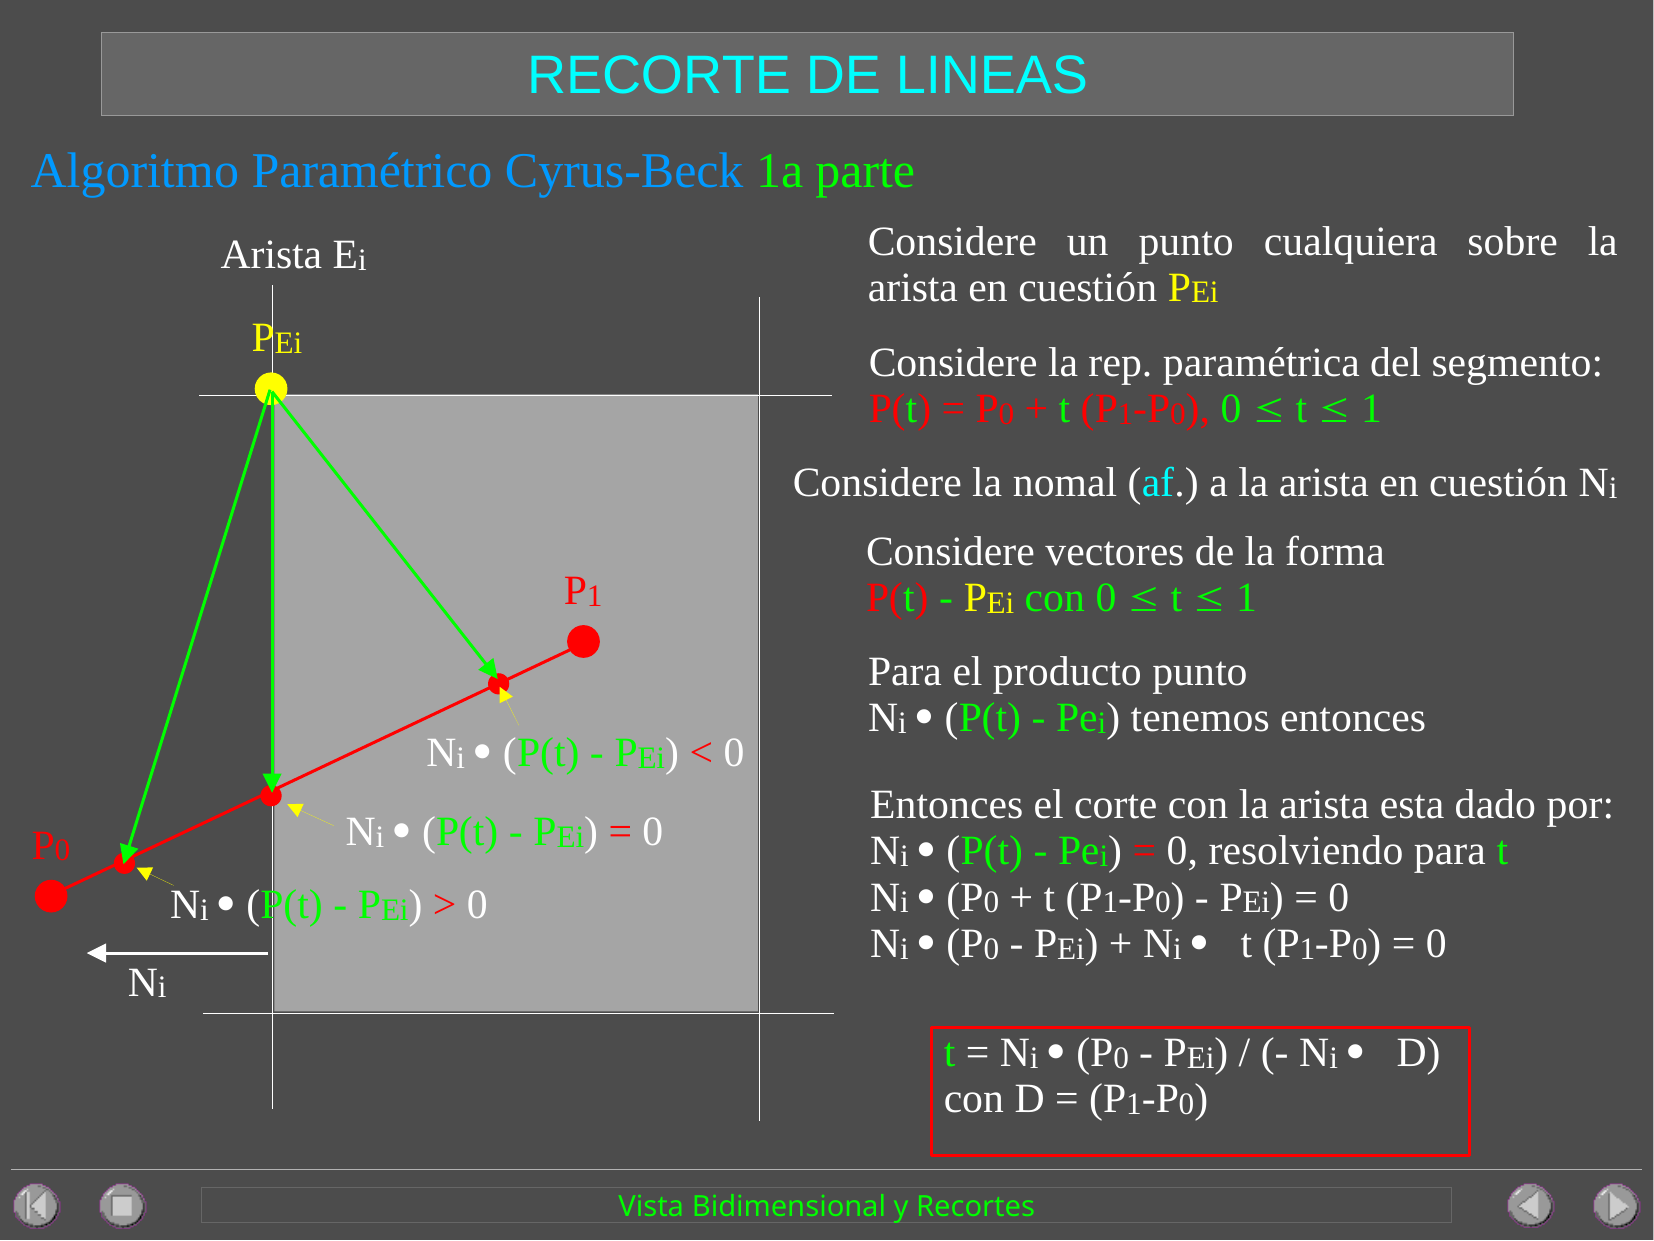

# RECORTE DE LINEAS
Algoritmo Paramétrico Cyrus-Beck 1a parte
Considere un punto cualquiera sobre la arista en cuestión PEi
Arista Ei
PEi
Considere la rep. paramétrica del segmento:
P(t) = P0 + t (P1-P0), 0  t  1
Considere la nomal (af.) a la arista en cuestión Ni
Considere vectores de la forma
P(t) - PEi con 0  t  1
P1
P0
Para el producto punto
Ni  (P(t) - Pei) tenemos entonces
Ni  (P(t) - PEi) < 0
Entonces el corte con la arista esta dado por:
Ni  (P(t) - Pei) = 0, resolviendo para t
Ni  (P0 + t (P1-P0) - PEi) = 0
Ni  (P0 - PEi) + Ni  t (P1-P0) = 0
Ni  (P(t) - PEi) = 0
Ni  (P(t) - PEi) > 0
Ni
 t = Ni  (P0 - PEi) / (- Ni  D)
 con D = (P1-P0)